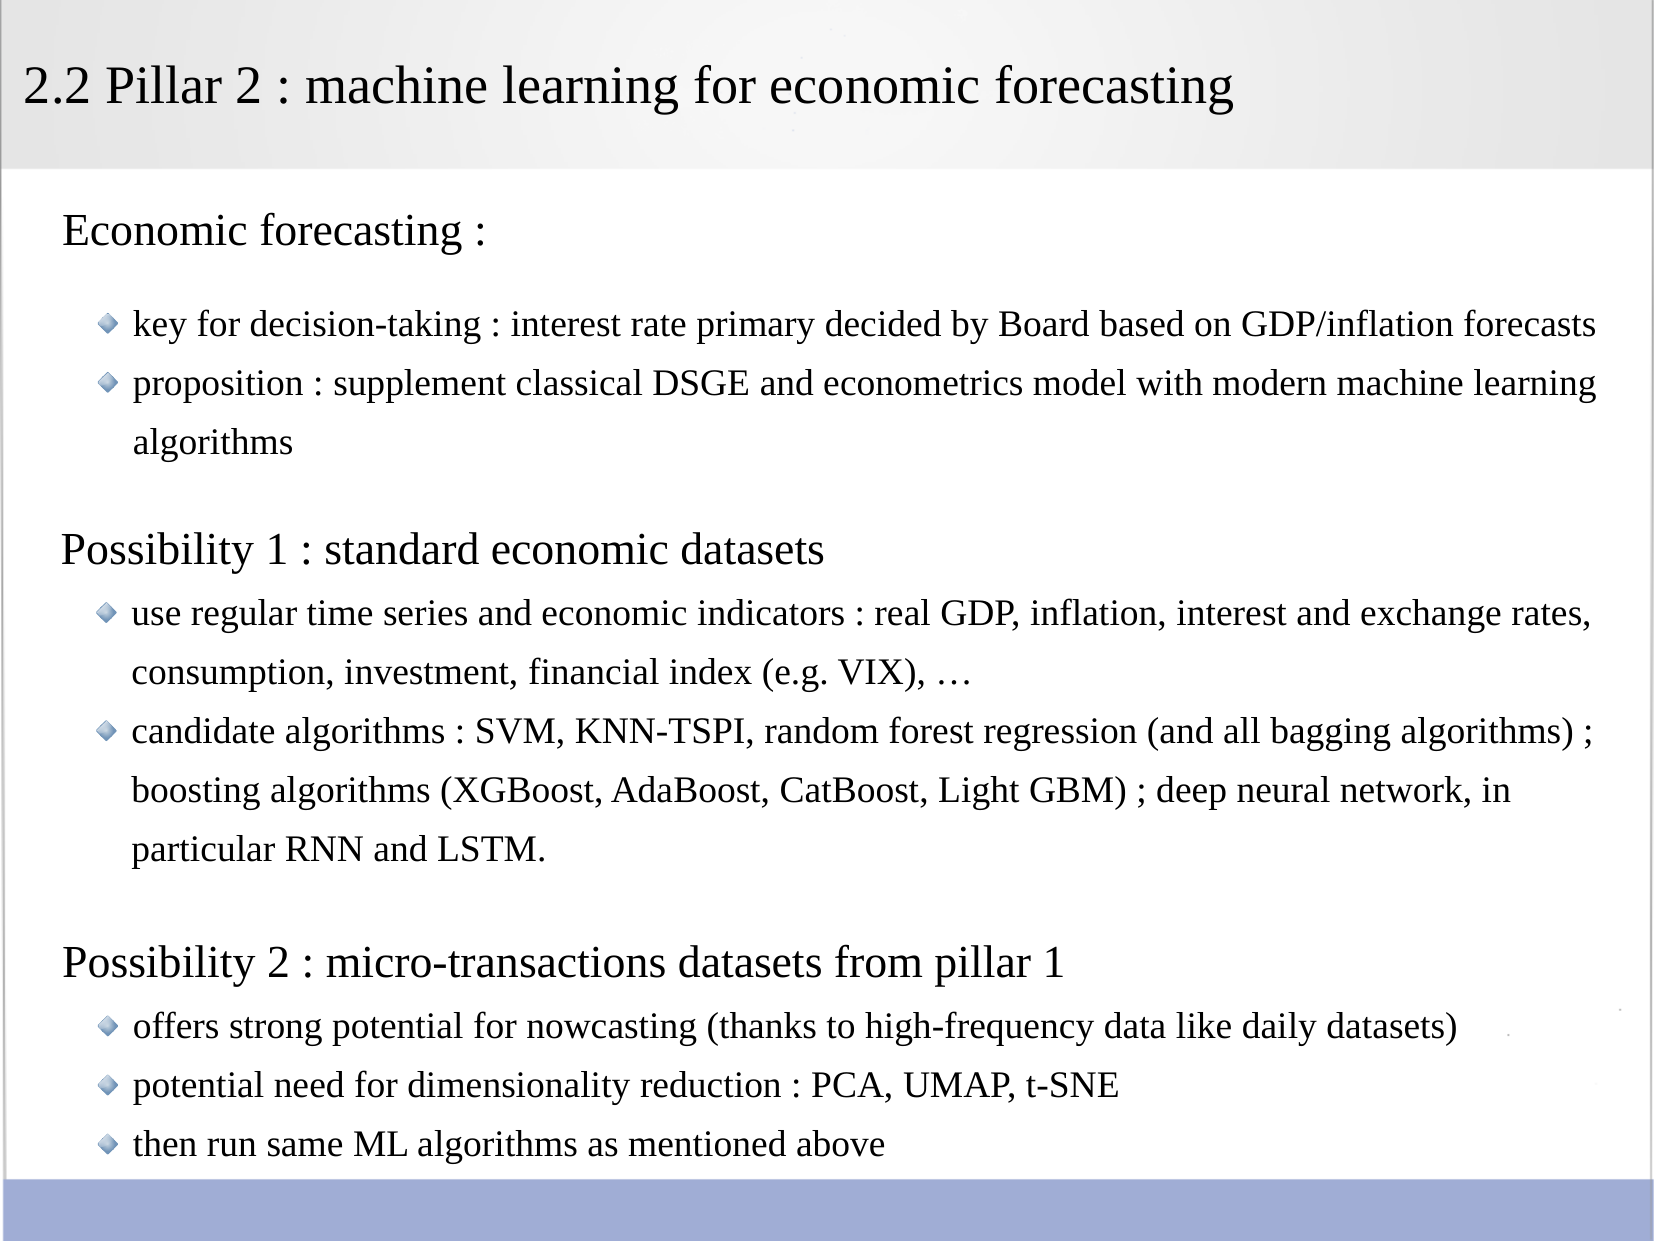

2.2 Pillar 2 : machine learning for economic forecasting
Economic forecasting :
key for decision-taking : interest rate primary decided by Board based on GDP/inflation forecasts
proposition : supplement classical DSGE and econometrics model with modern machine learning algorithms
Possibility 1 : standard economic datasets
use regular time series and economic indicators : real GDP, inflation, interest and exchange rates, consumption, investment, financial index (e.g. VIX), …
candidate algorithms : SVM, KNN-TSPI, random forest regression (and all bagging algorithms) ; boosting algorithms (XGBoost, AdaBoost, CatBoost, Light GBM) ; deep neural network, in particular RNN and LSTM.
Possibility 2 : micro-transactions datasets from pillar 1
offers strong potential for nowcasting (thanks to high-frequency data like daily datasets)
potential need for dimensionality reduction : PCA, UMAP, t-SNE
then run same ML algorithms as mentioned above